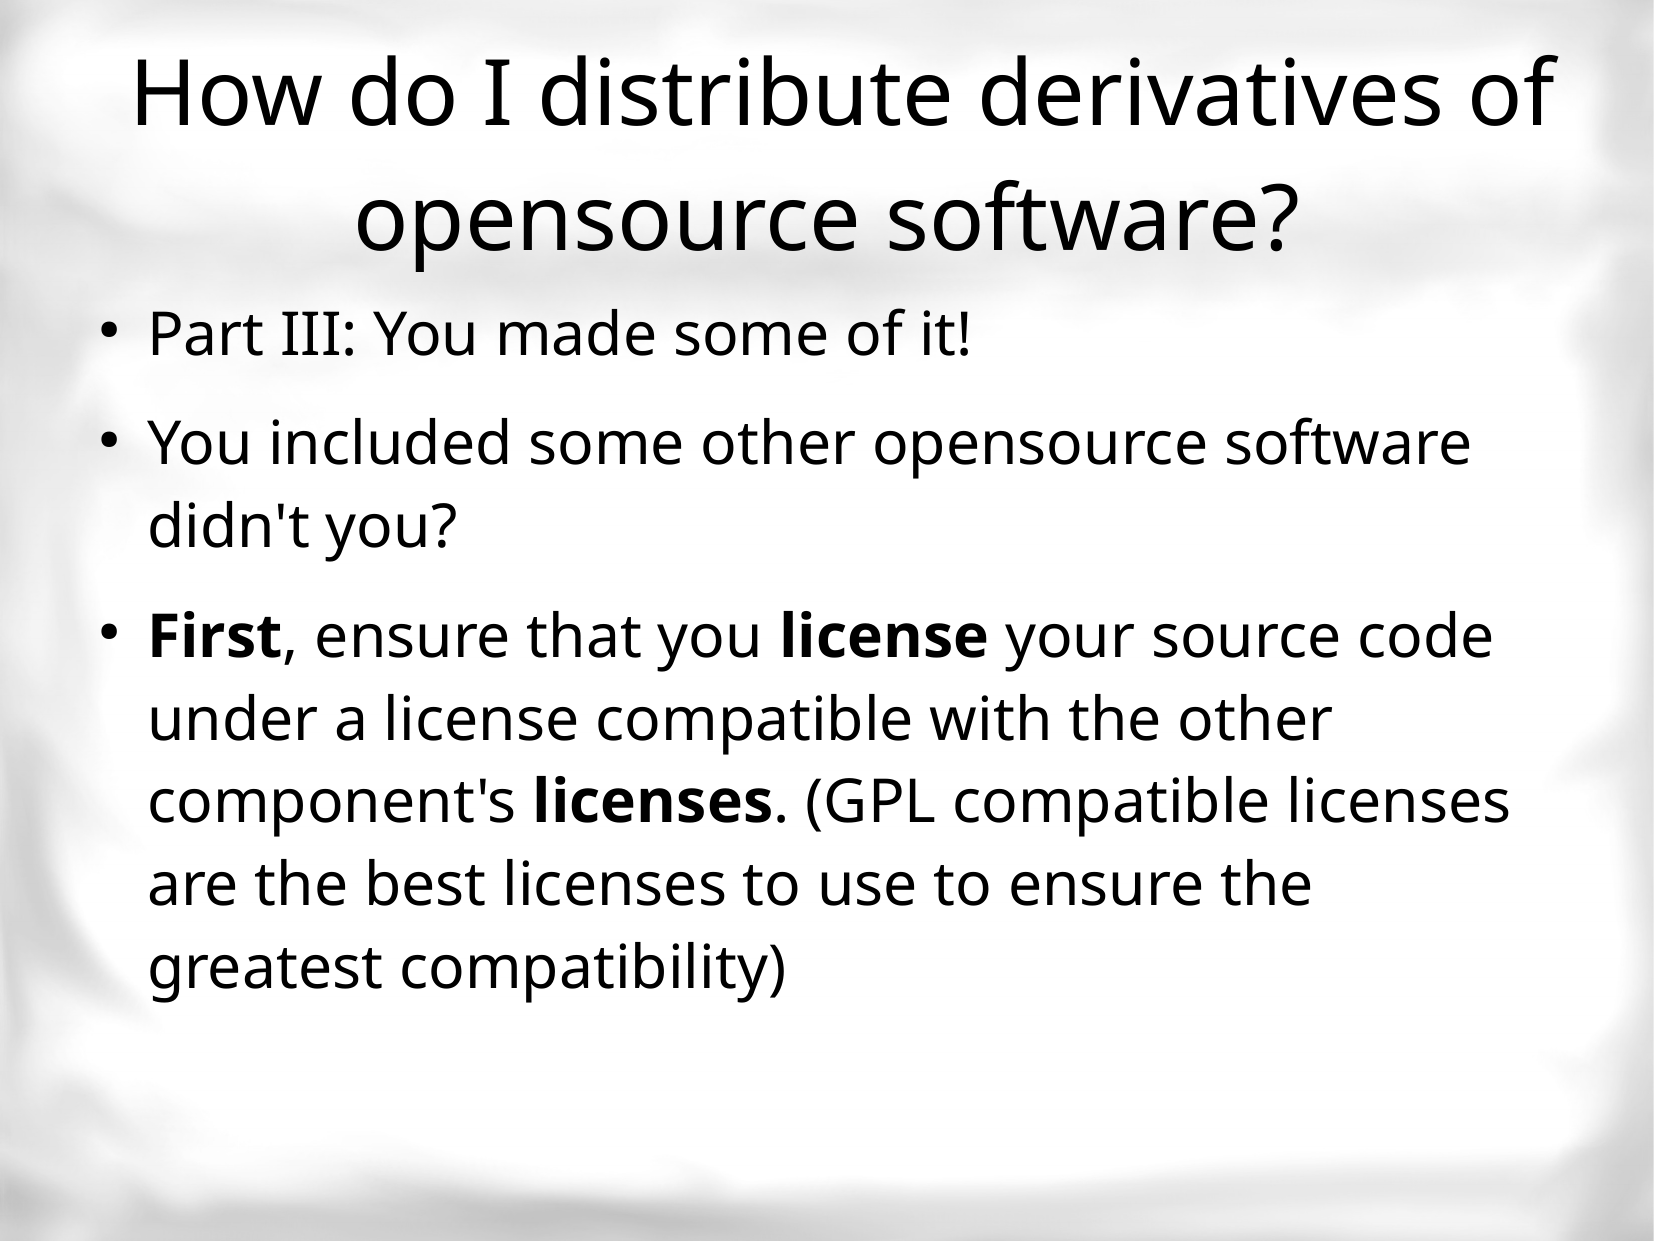

# How do I distribute derivatives of opensource software?
Part III: You made some of it!
You included some other opensource software didn't you?
First, ensure that you license your source code under a license compatible with the other component's licenses. (GPL compatible licenses are the best licenses to use to ensure the greatest compatibility)